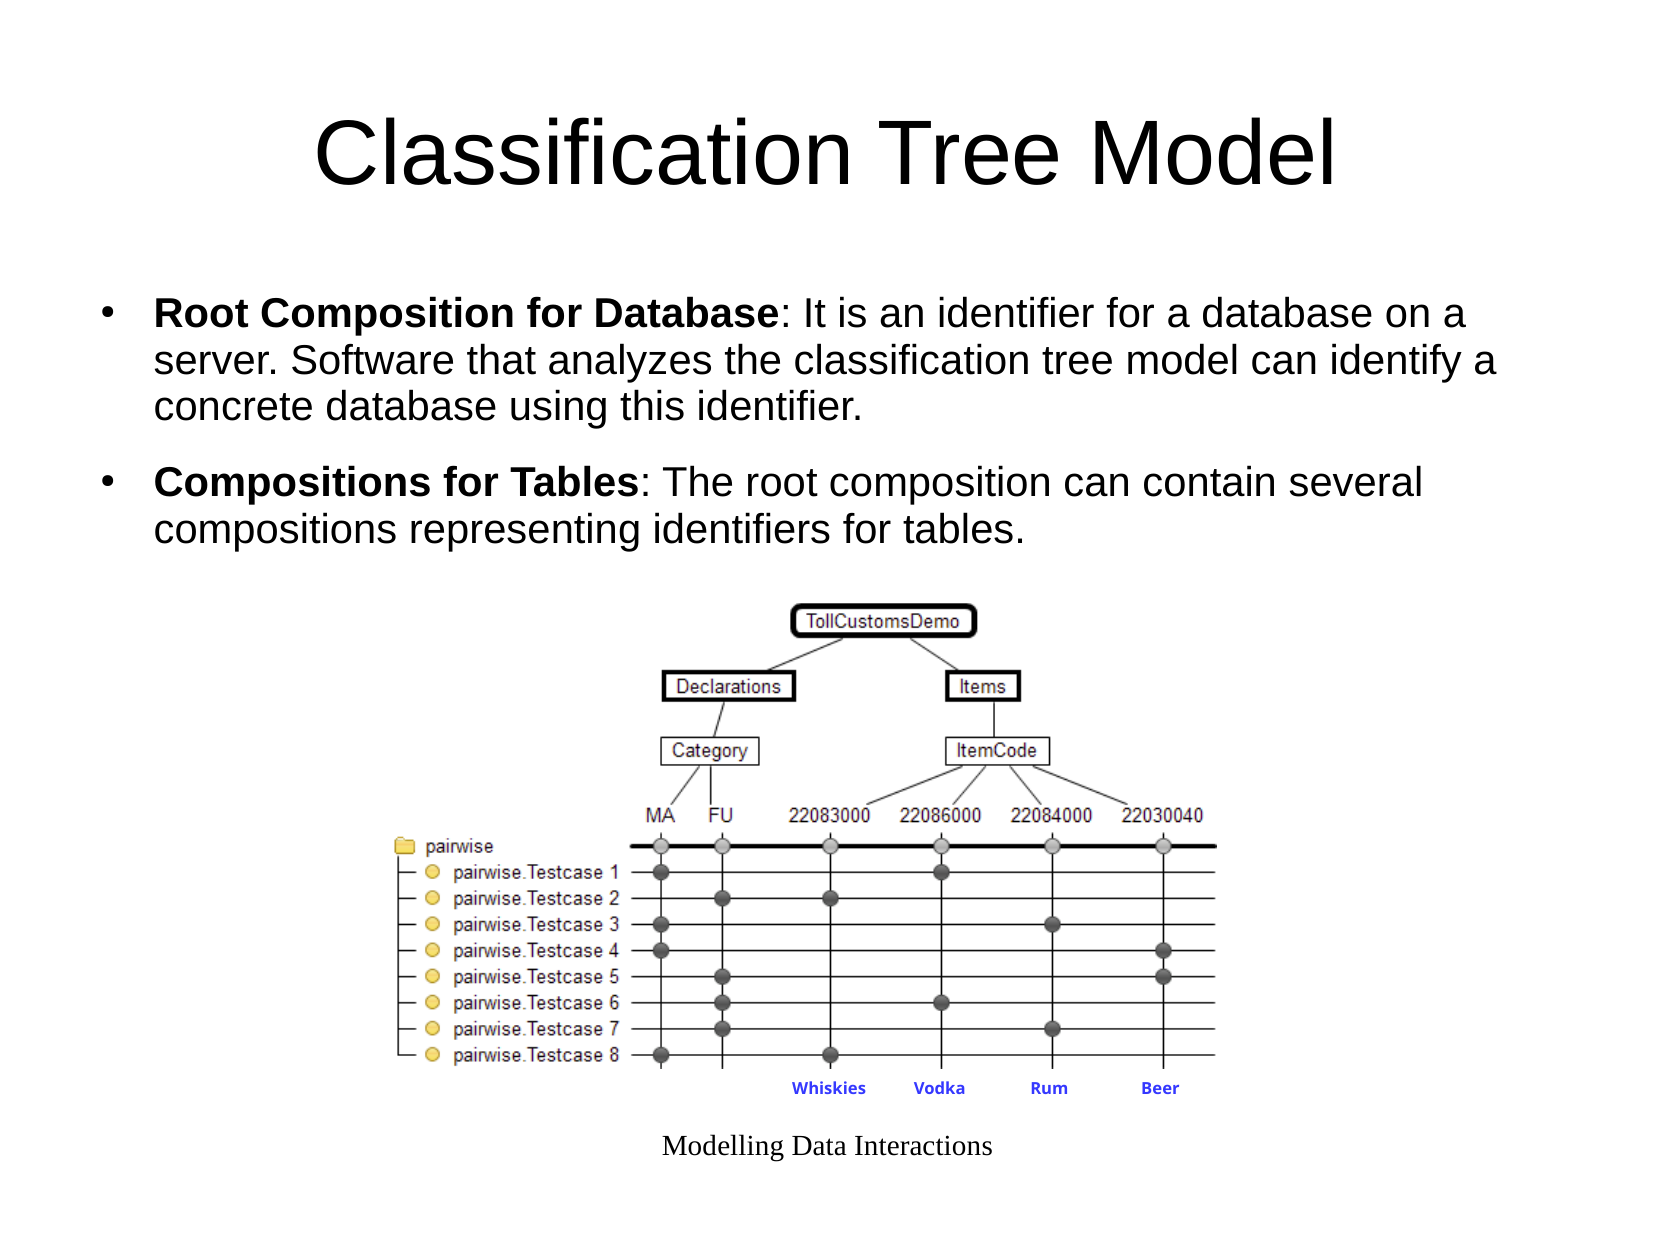

# Classification Tree Model
Root Composition for Database: It is an identifier for a database on a server. Software that analyzes the classification tree model can identify a concrete database using this identifier.
Compositions for Tables: The root composition can contain several compositions representing identifiers for tables.
Whiskies
Vodka
Rum
Beer
Modelling Data Interactions